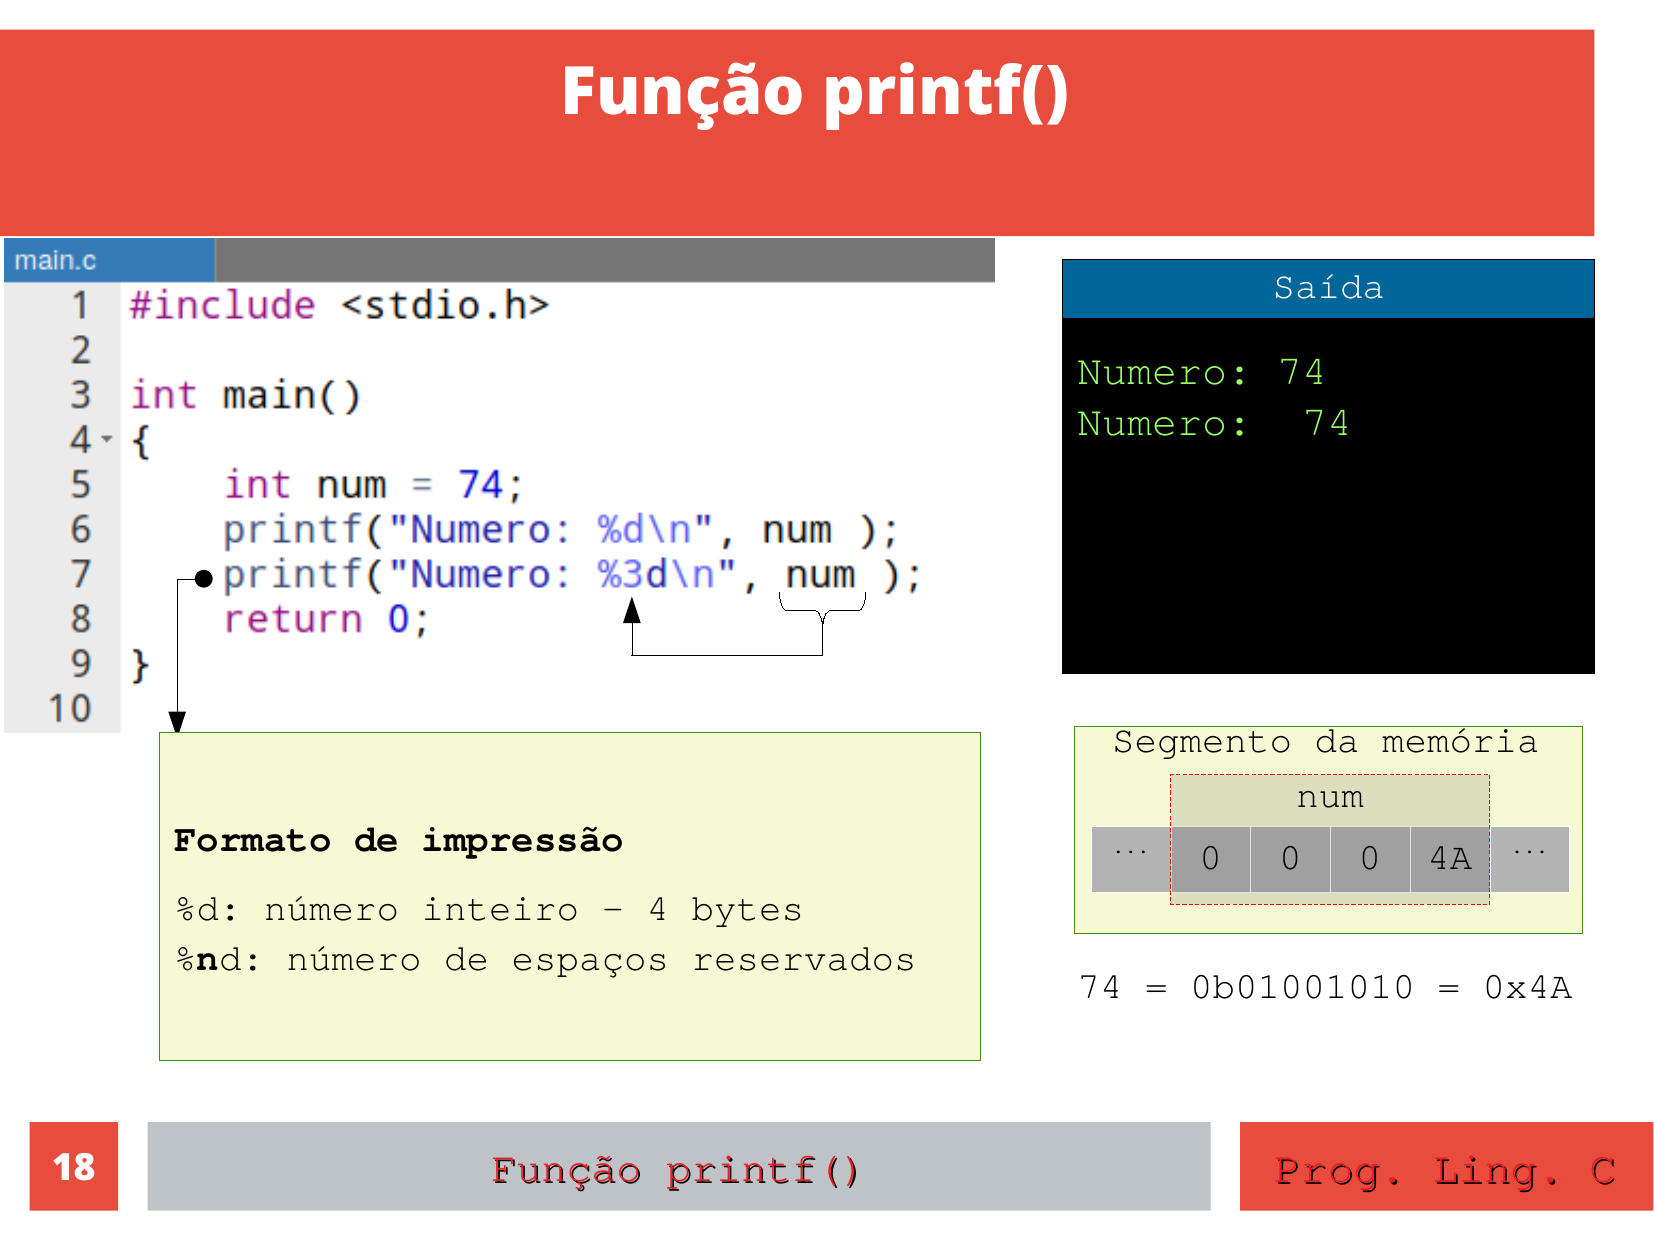

# Função printf()
Saída
Numero: 74
Numero: 74
 Segmento da memória
Formato de impressão
%d: número inteiro – 4 bytes
%nd: número de espaços reservados
num
| ... | 0 | 0 | 0 | 4A | ... |
| --- | --- | --- | --- | --- | --- |
74 = 0b01001010 = 0x4A
18
Função printf()
 Prog. Ling. C